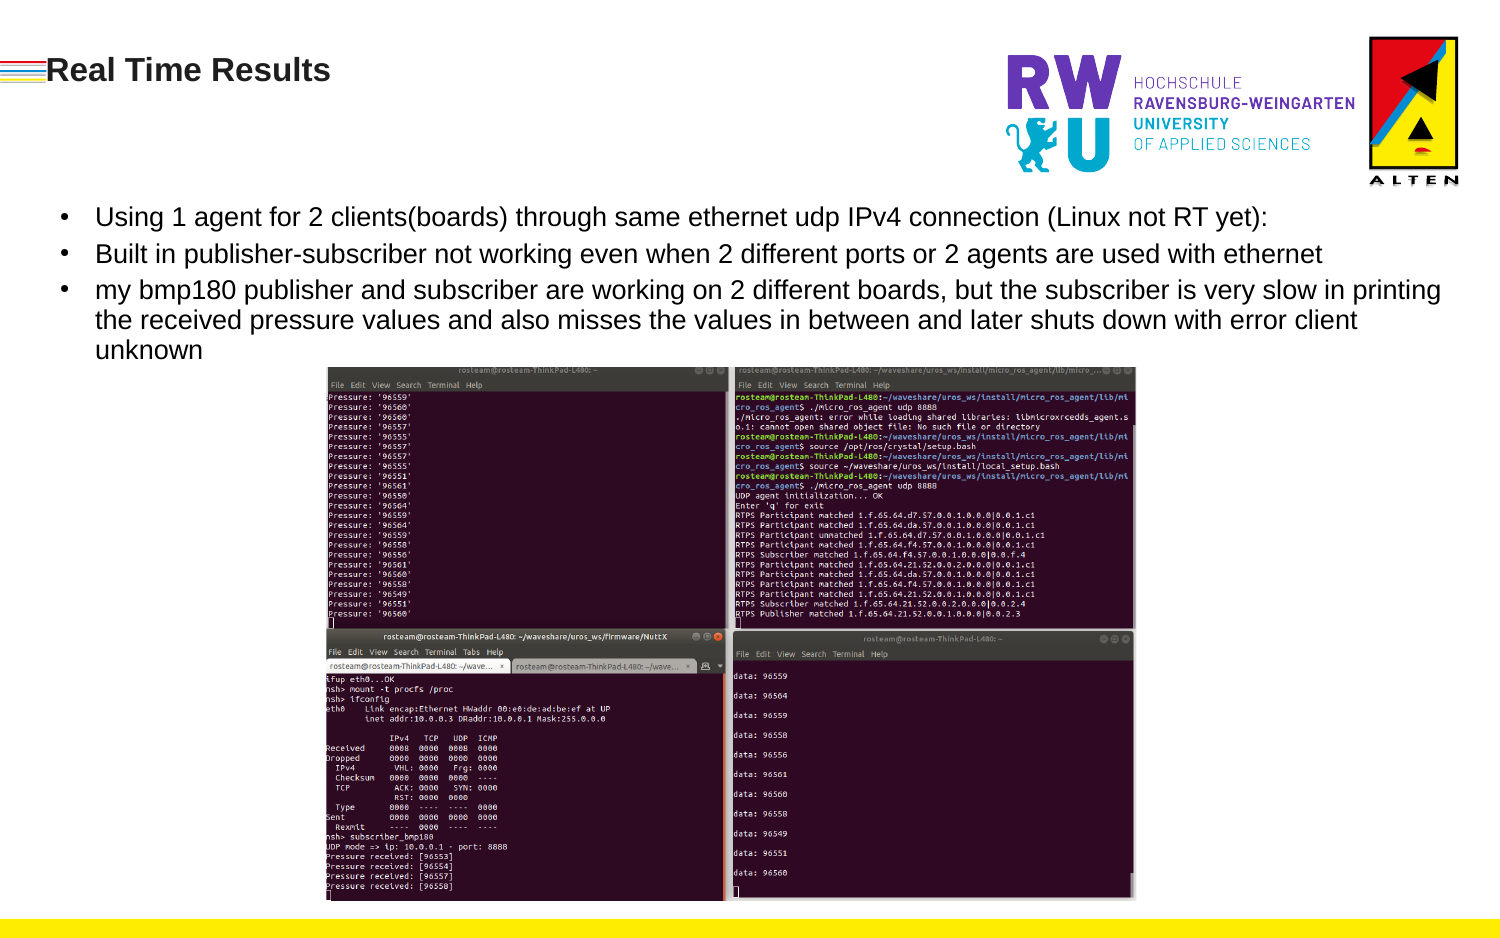

# Real Time Results
Using 1 agent for 2 clients(boards) through same ethernet udp IPv4 connection (Linux not RT yet):
Built in publisher-subscriber not working even when 2 different ports or 2 agents are used with ethernet
my bmp180 publisher and subscriber are working on 2 different boards, but the subscriber is very slow in printing the received pressure values and also misses the values in between and later shuts down with error client unknown